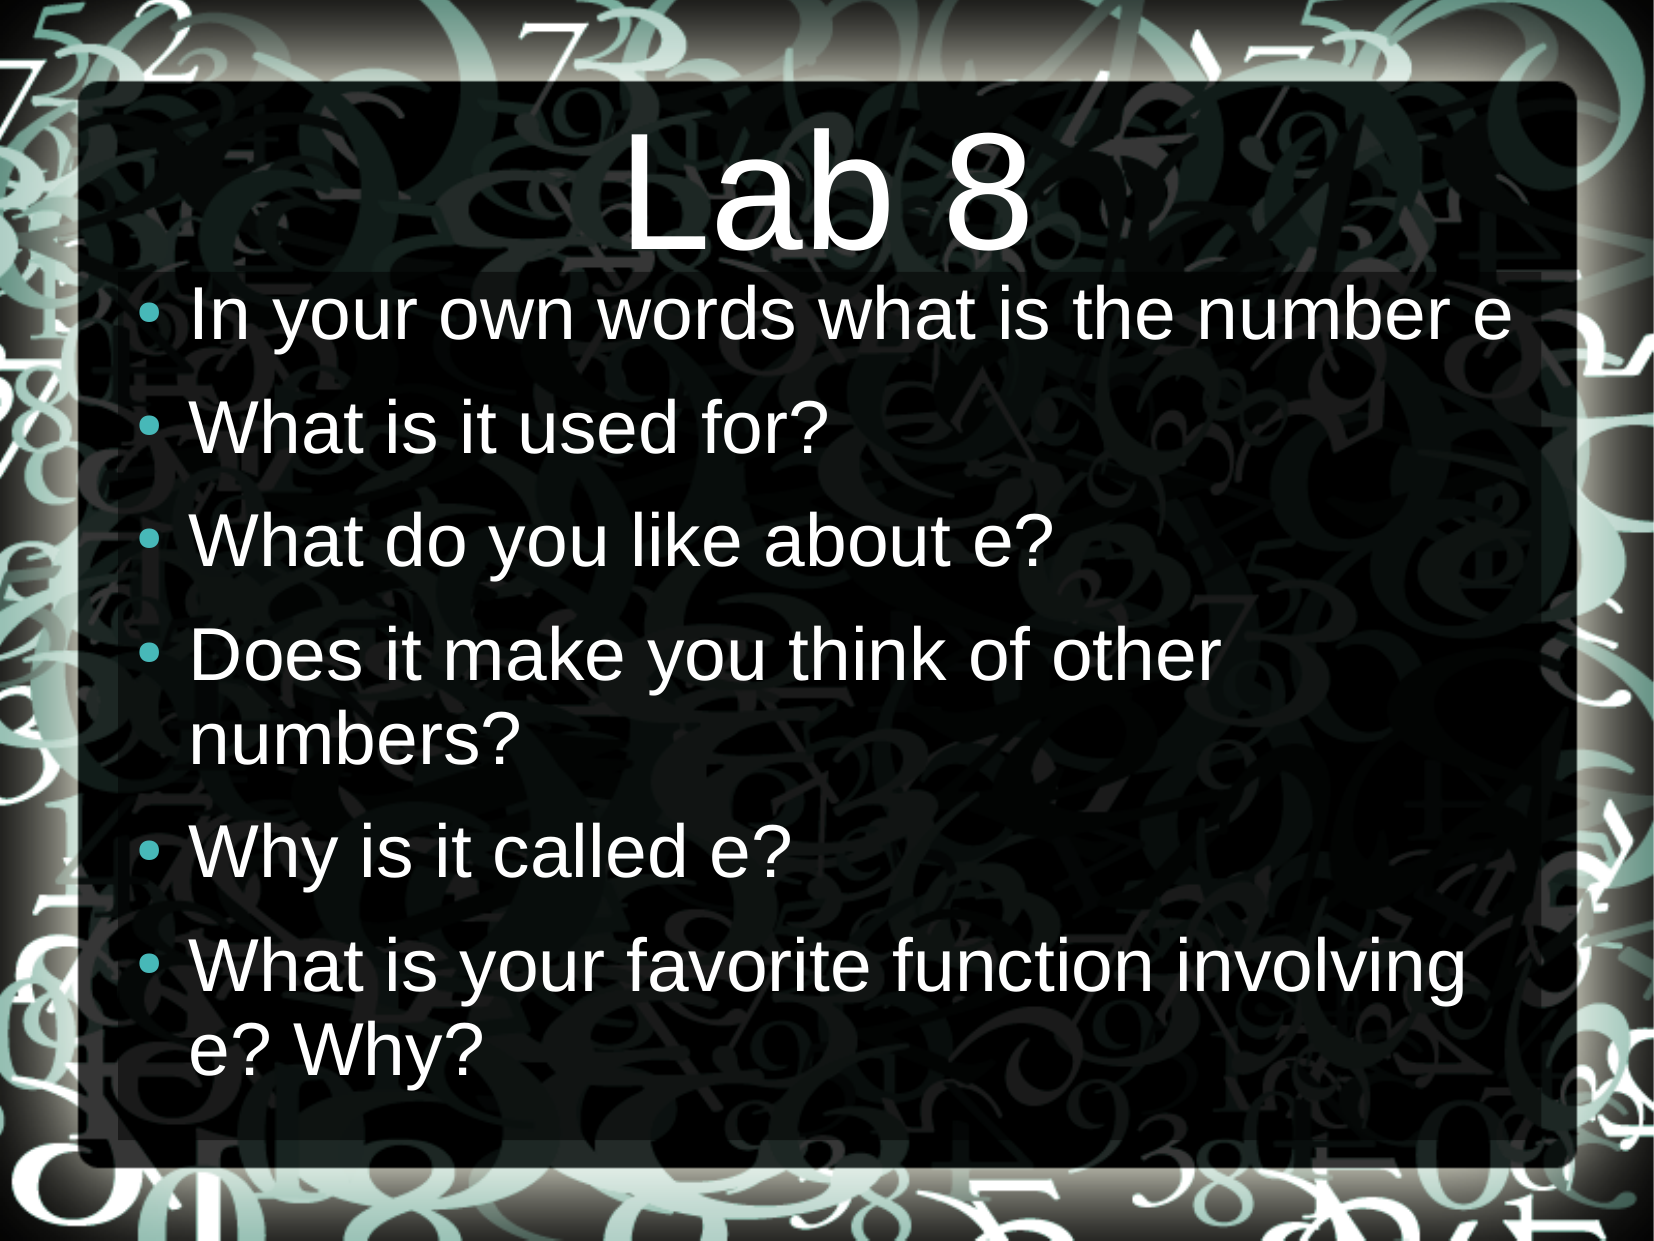

# Lab 8
In your own words what is the number e
What is it used for?
What do you like about e?
Does it make you think of other numbers?
Why is it called e?
What is your favorite function involving e? Why?